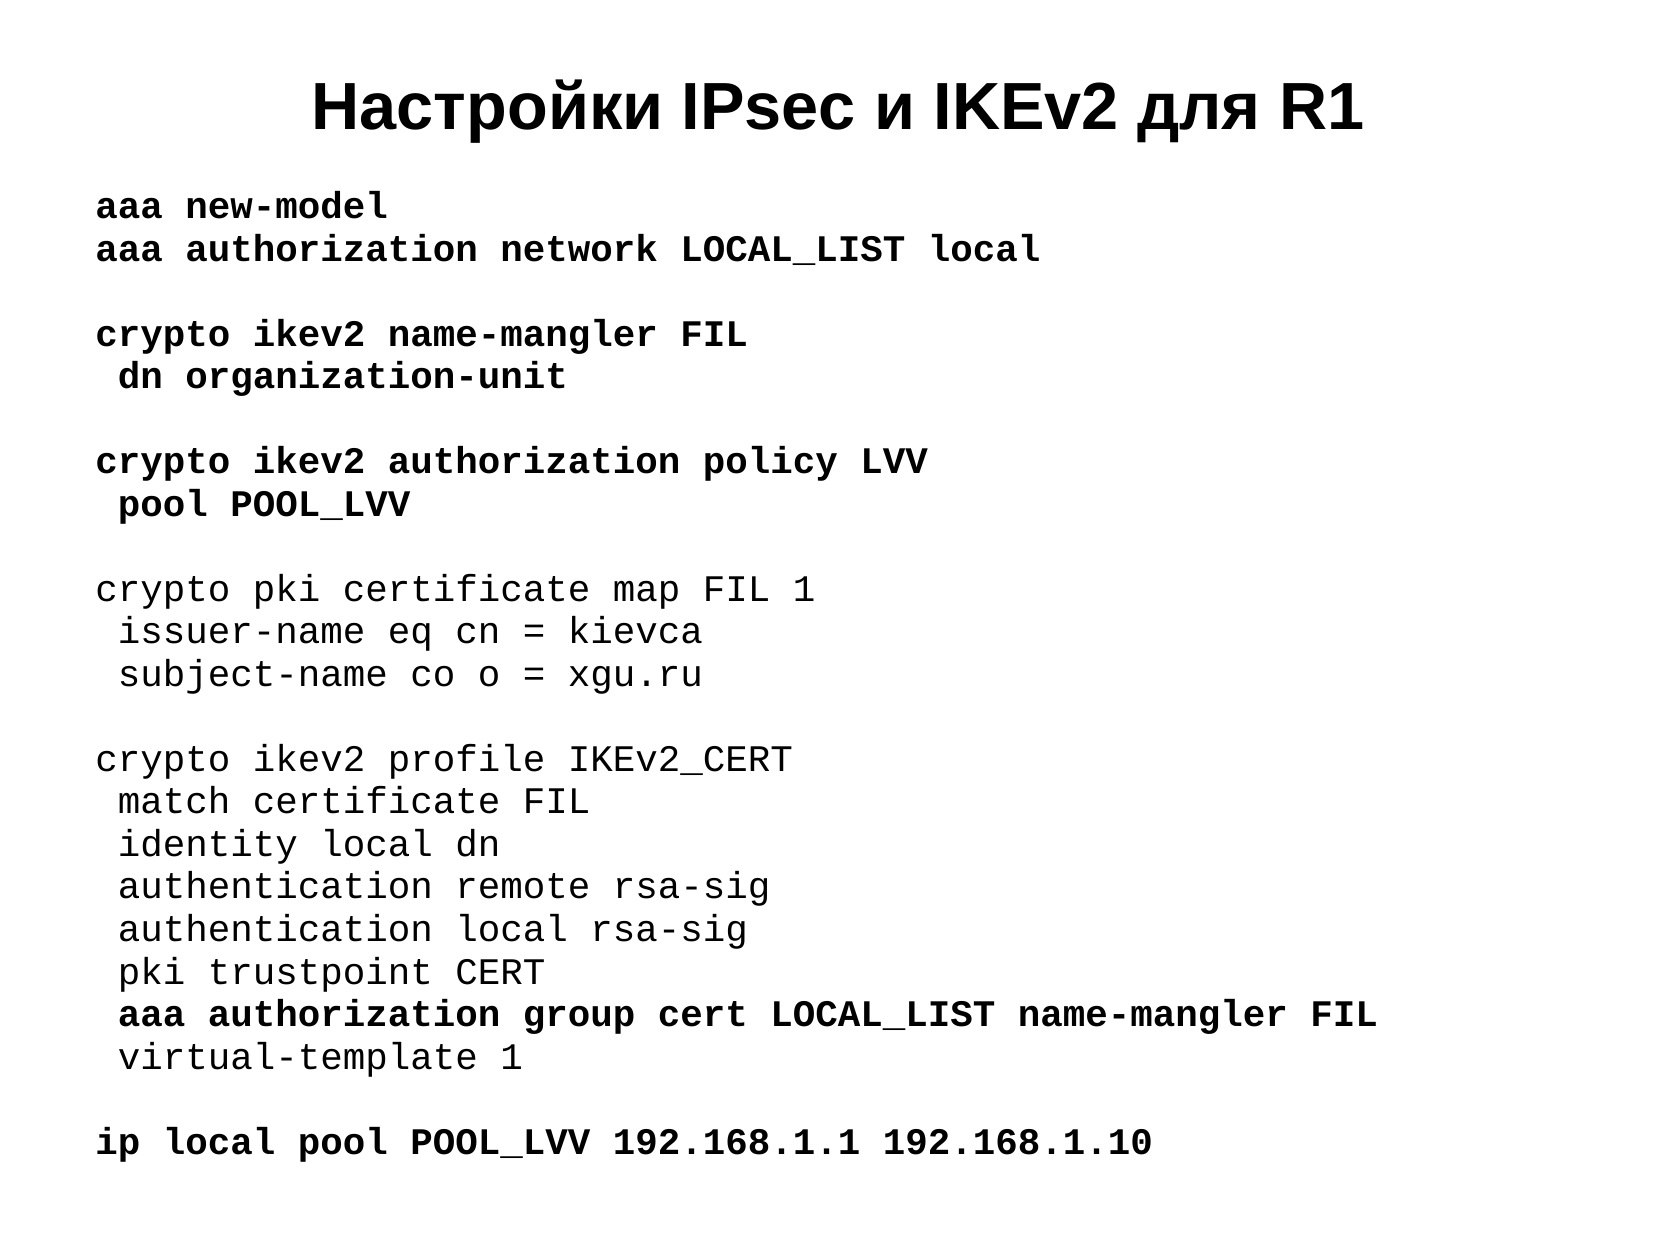

Настройки IPsec и IKEv2 для R1
# aaa new-model
aaa authorization network LOCAL_LIST local
crypto ikev2 name-mangler FIL
 dn organization-unit
crypto ikev2 authorization policy LVV
 pool POOL_LVV
crypto pki certificate map FIL 1
 issuer-name eq cn = kievca
 subject-name co o = xgu.ru
crypto ikev2 profile IKEv2_CERT
 match certificate FIL
 identity local dn
 authentication remote rsa-sig
 authentication local rsa-sig
 pki trustpoint CERT
 aaa authorization group cert LOCAL_LIST name-mangler FIL
 virtual-template 1
ip local pool POOL_LVV 192.168.1.1 192.168.1.10